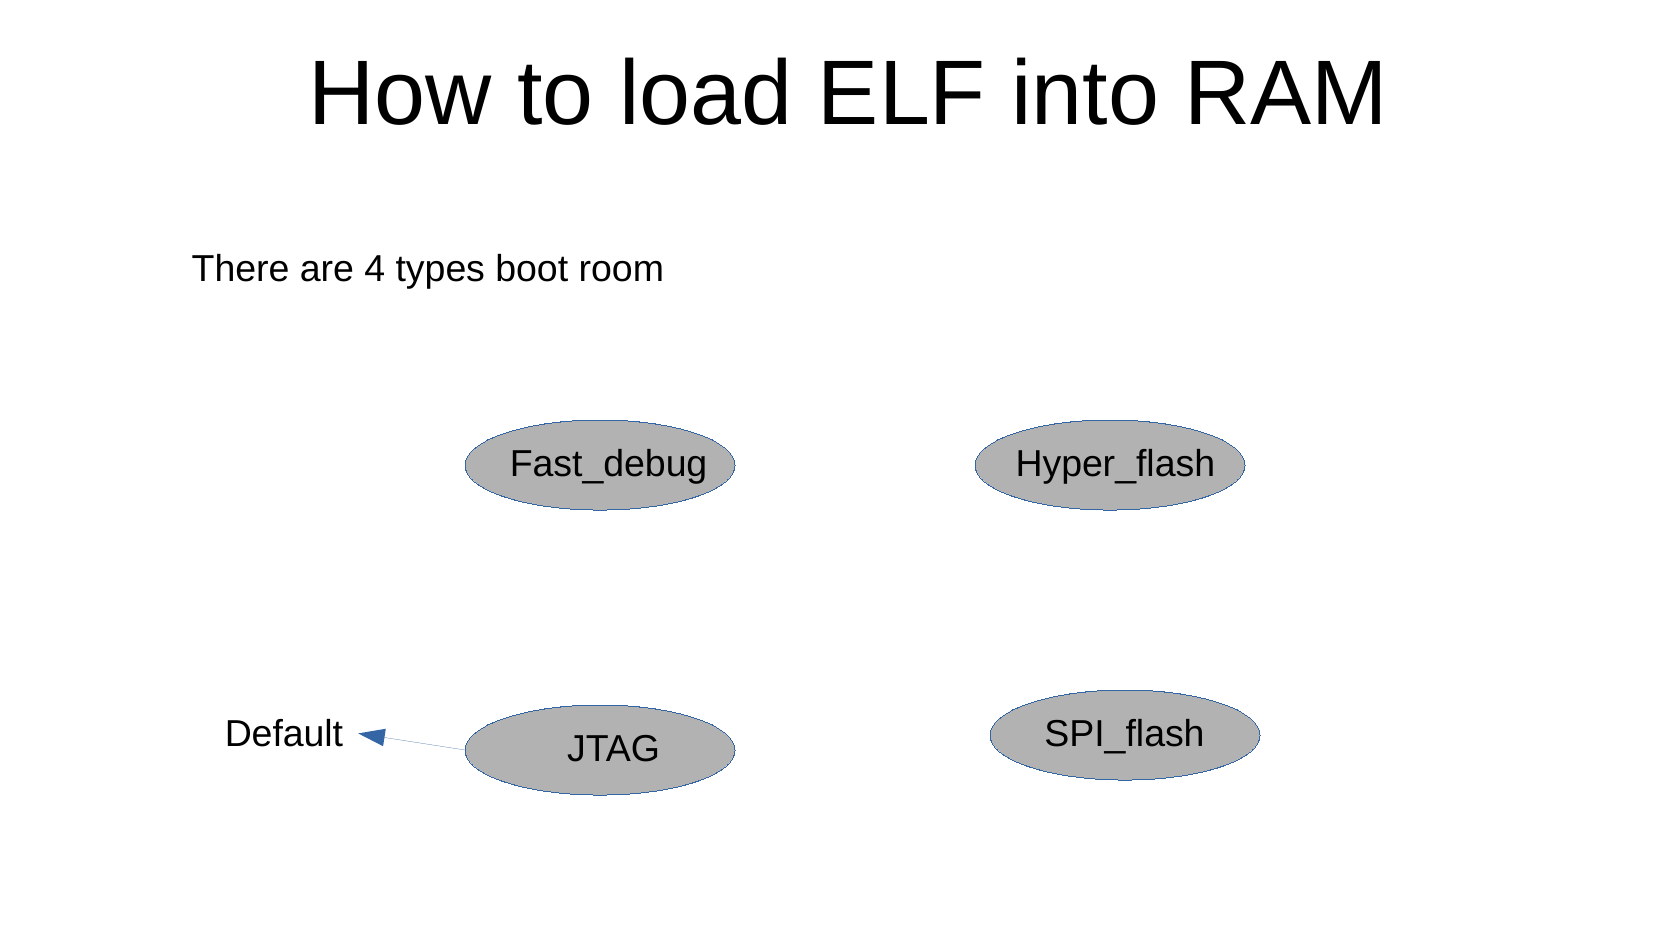

# How to load ELF into RAM
There are 4 types boot room
Fast_debug
Hyper_flash
Default
SPI_flash
JTAG